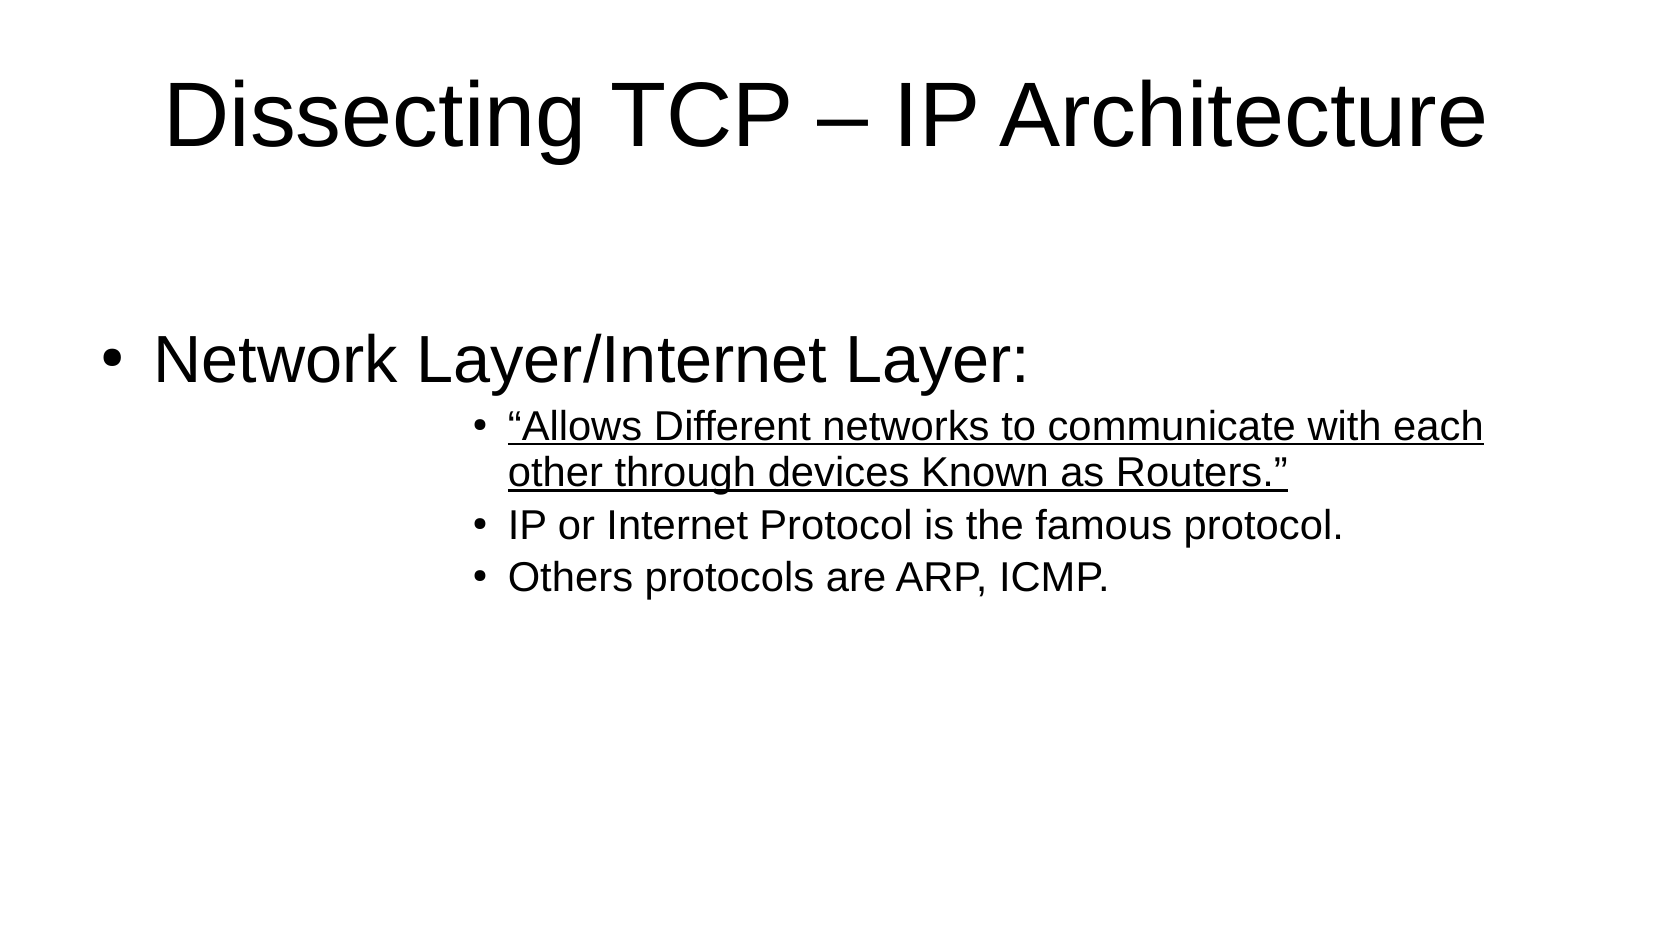

# Dissecting TCP – IP Architecture
Network Layer/Internet Layer:
“Allows Different networks to communicate with each other through devices Known as Routers.”
IP or Internet Protocol is the famous protocol.
Others protocols are ARP, ICMP.